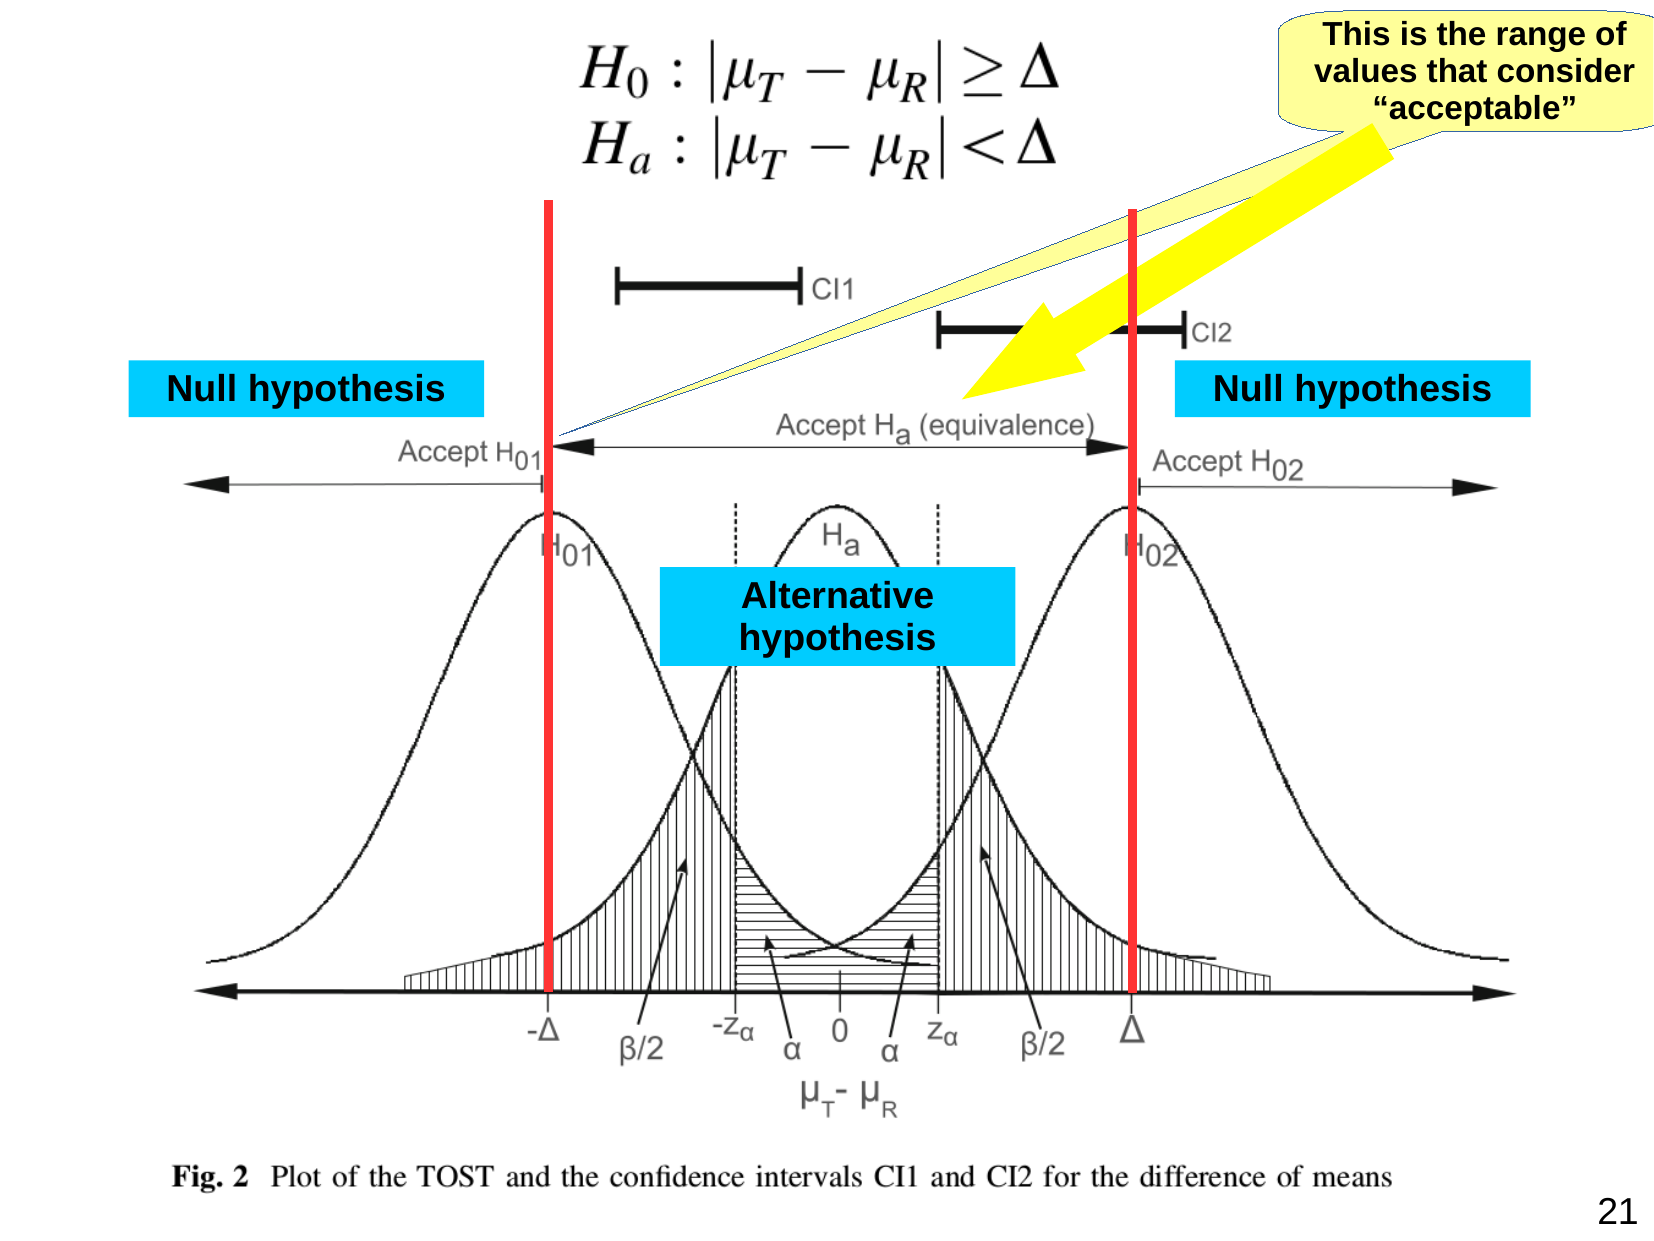

This is the range of values that consider “acceptable”
Null hypothesis
Null hypothesis
Alternative hypothesis